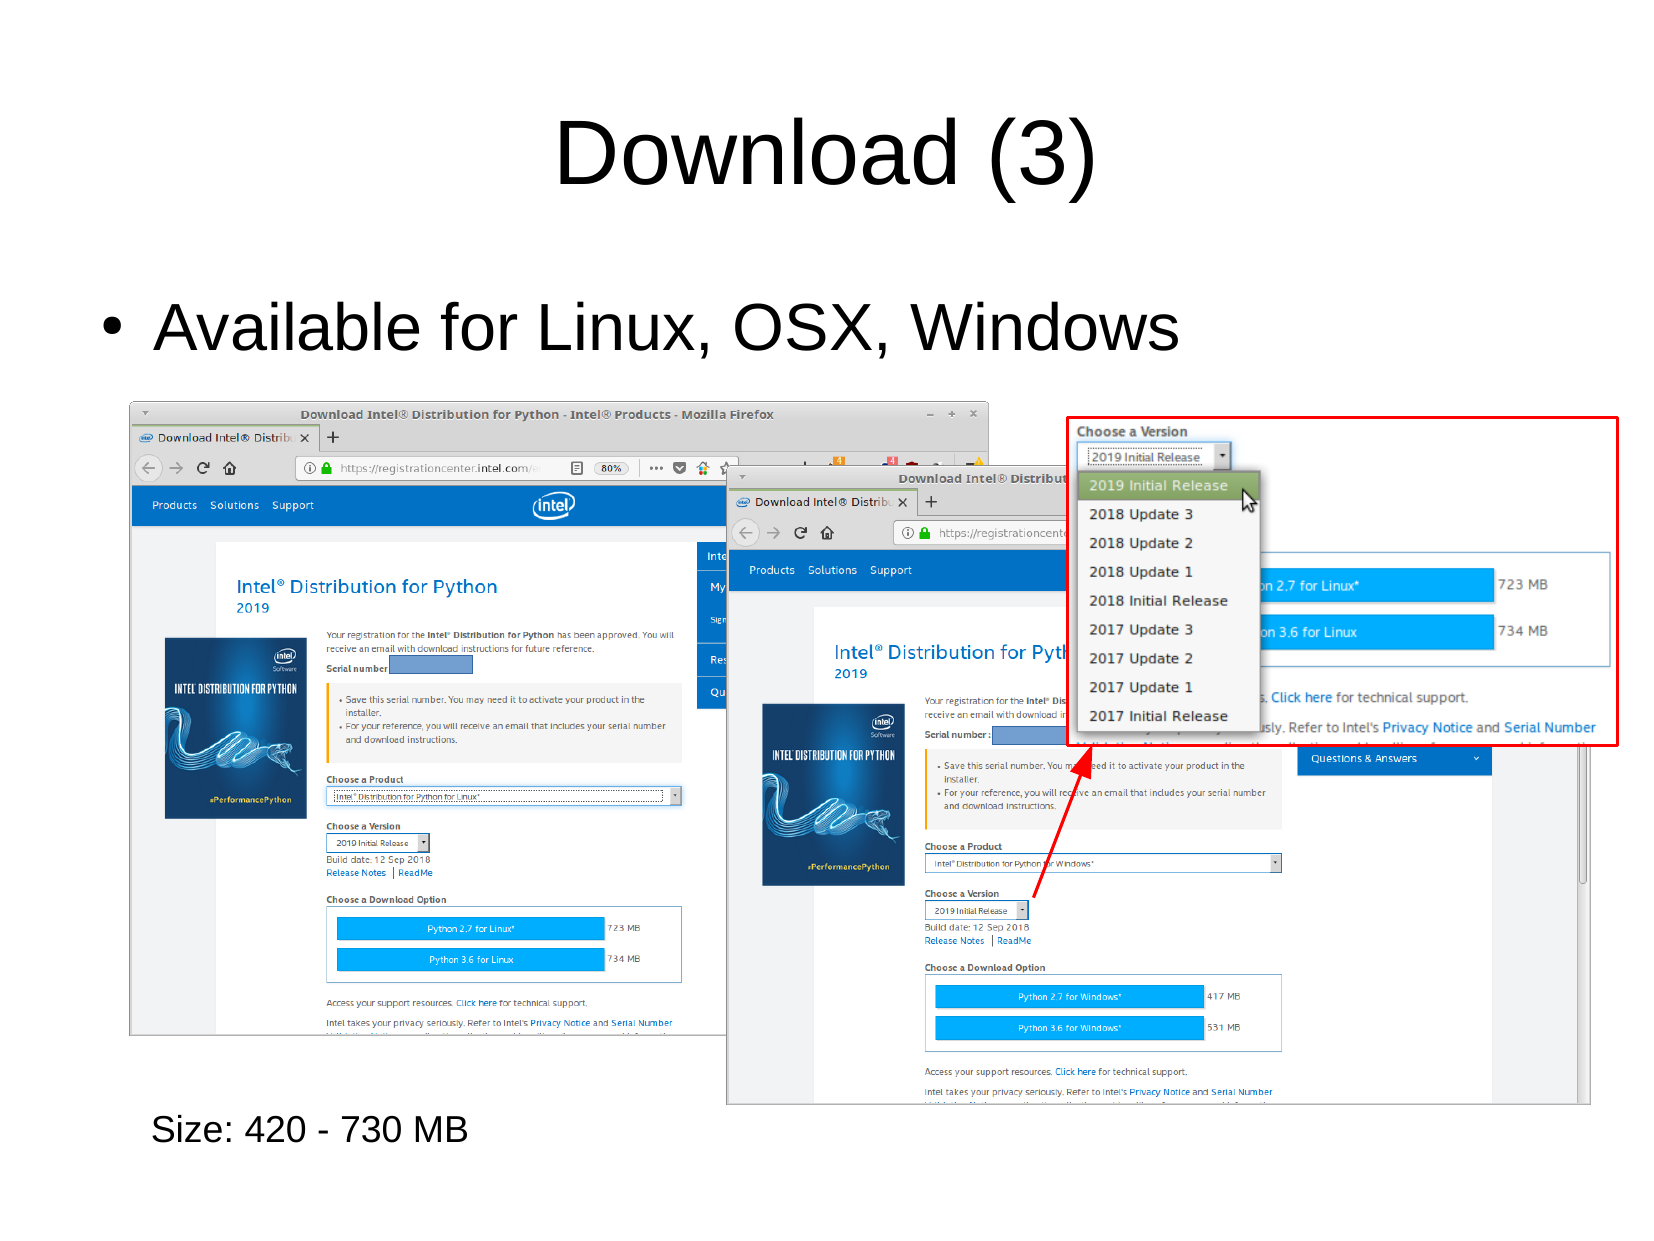

# Download (3)
Available for Linux, OSX, Windows
Size: 420 - 730 MB